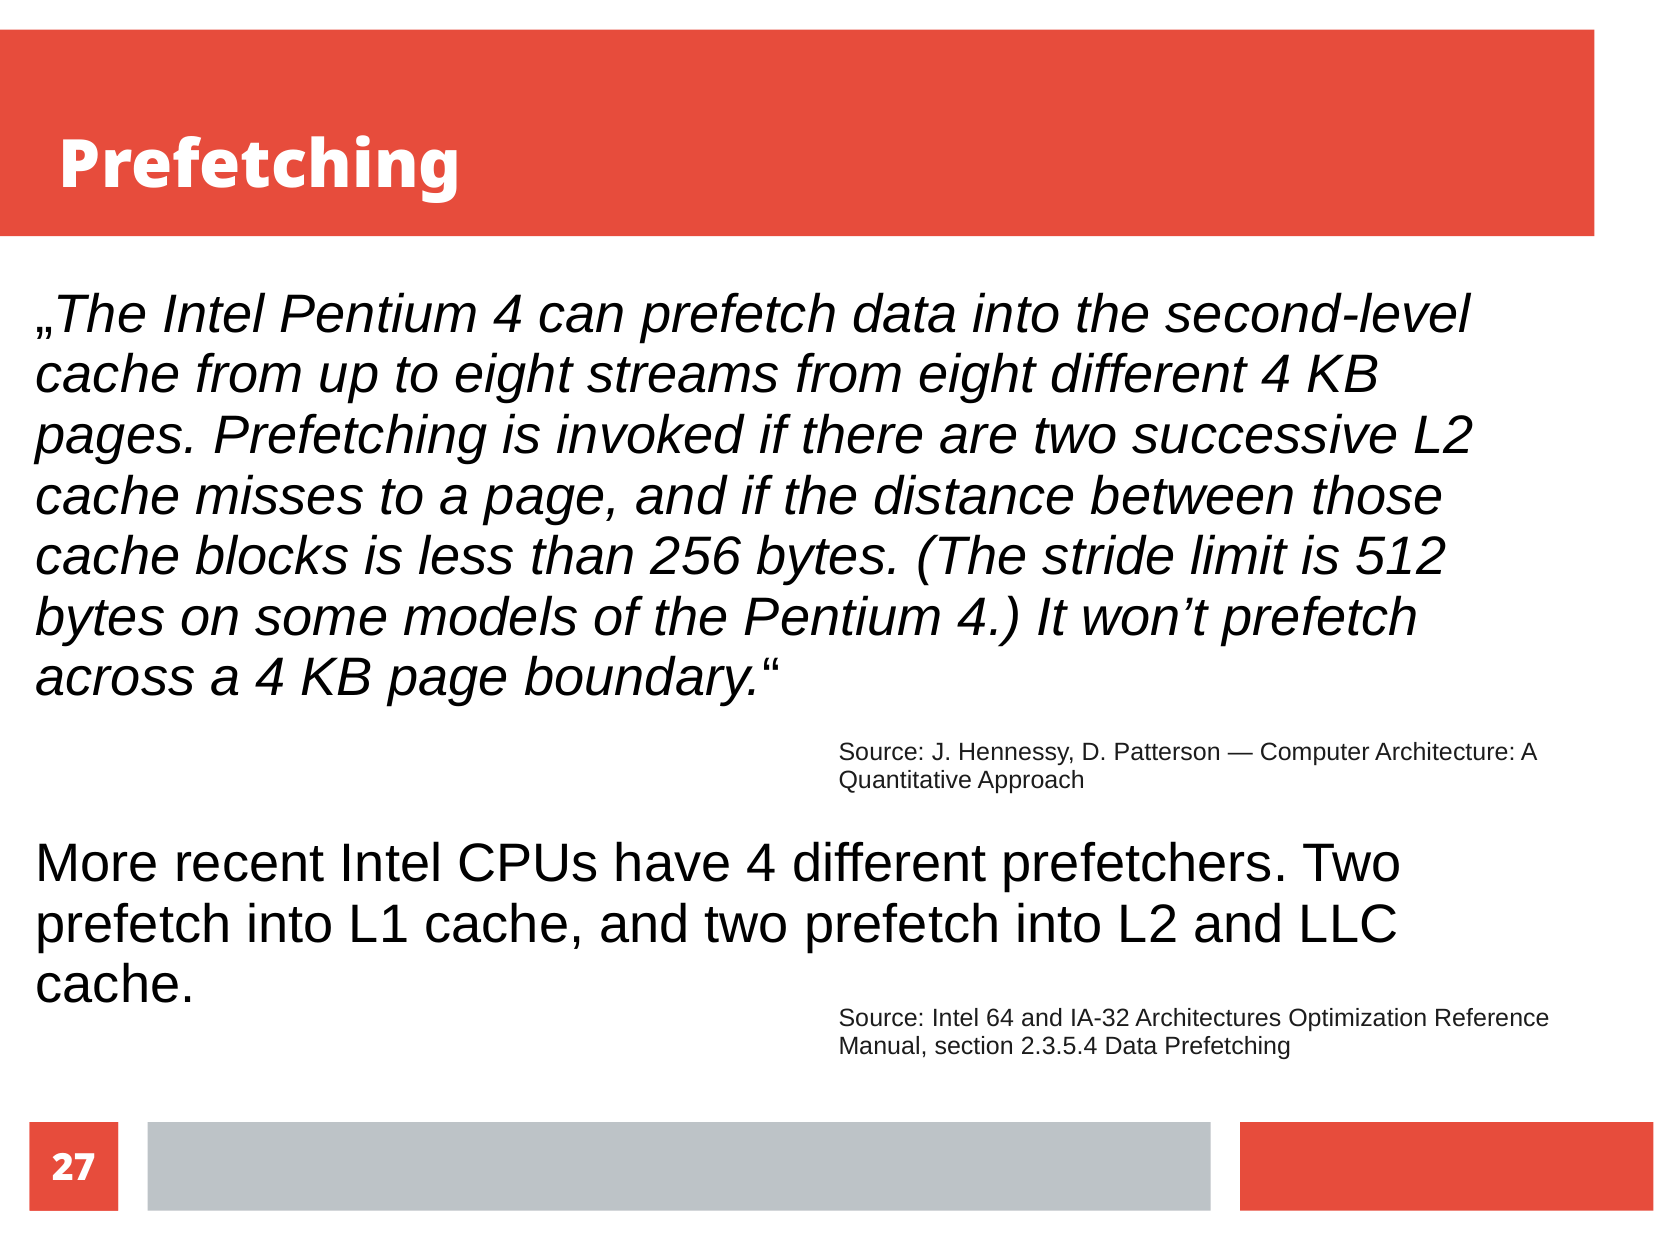

# Prefetching
„The Intel Pentium 4 can prefetch data into the second-level cache from up to eight streams from eight different 4 KB pages. Prefetching is invoked if there are two successive L2 cache misses to a page, and if the distance between those cache blocks is less than 256 bytes. (The stride limit is 512 bytes on some models of the Pentium 4.) It won’t prefetch across a 4 KB page boundary.“
Source: J. Hennessy, D. Patterson — Computer Architecture: A Quantitative Approach
More recent Intel CPUs have 4 different prefetchers. Two prefetch into L1 cache, and two prefetch into L2 and LLC cache.
Source: Intel 64 and IA-32 Architectures Optimization Reference Manual, section 2.3.5.4 Data Prefetching
27